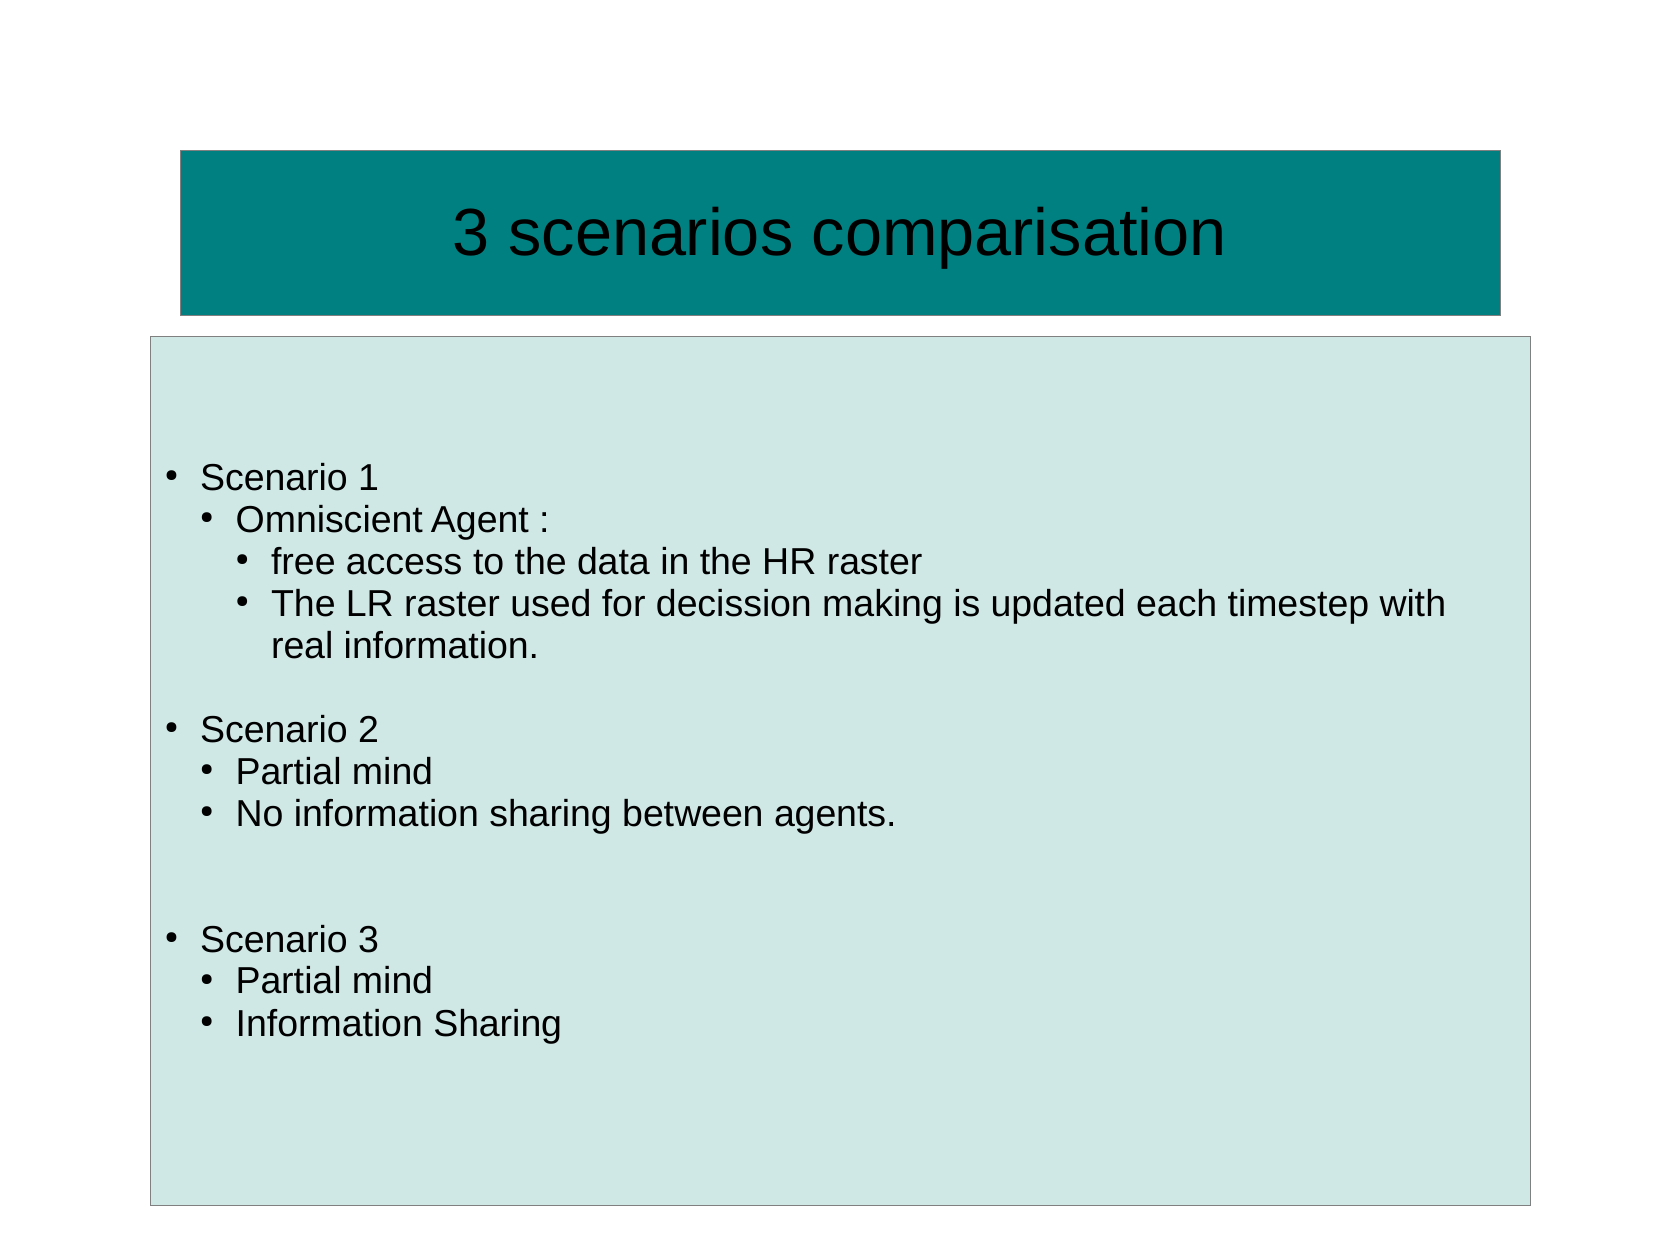

3 scenarios comparisation
Scenario 1
Omniscient Agent :
free access to the data in the HR raster
The LR raster used for decission making is updated each timestep with real information.
Scenario 2
Partial mind
No information sharing between agents.
Scenario 3
Partial mind
Information Sharing